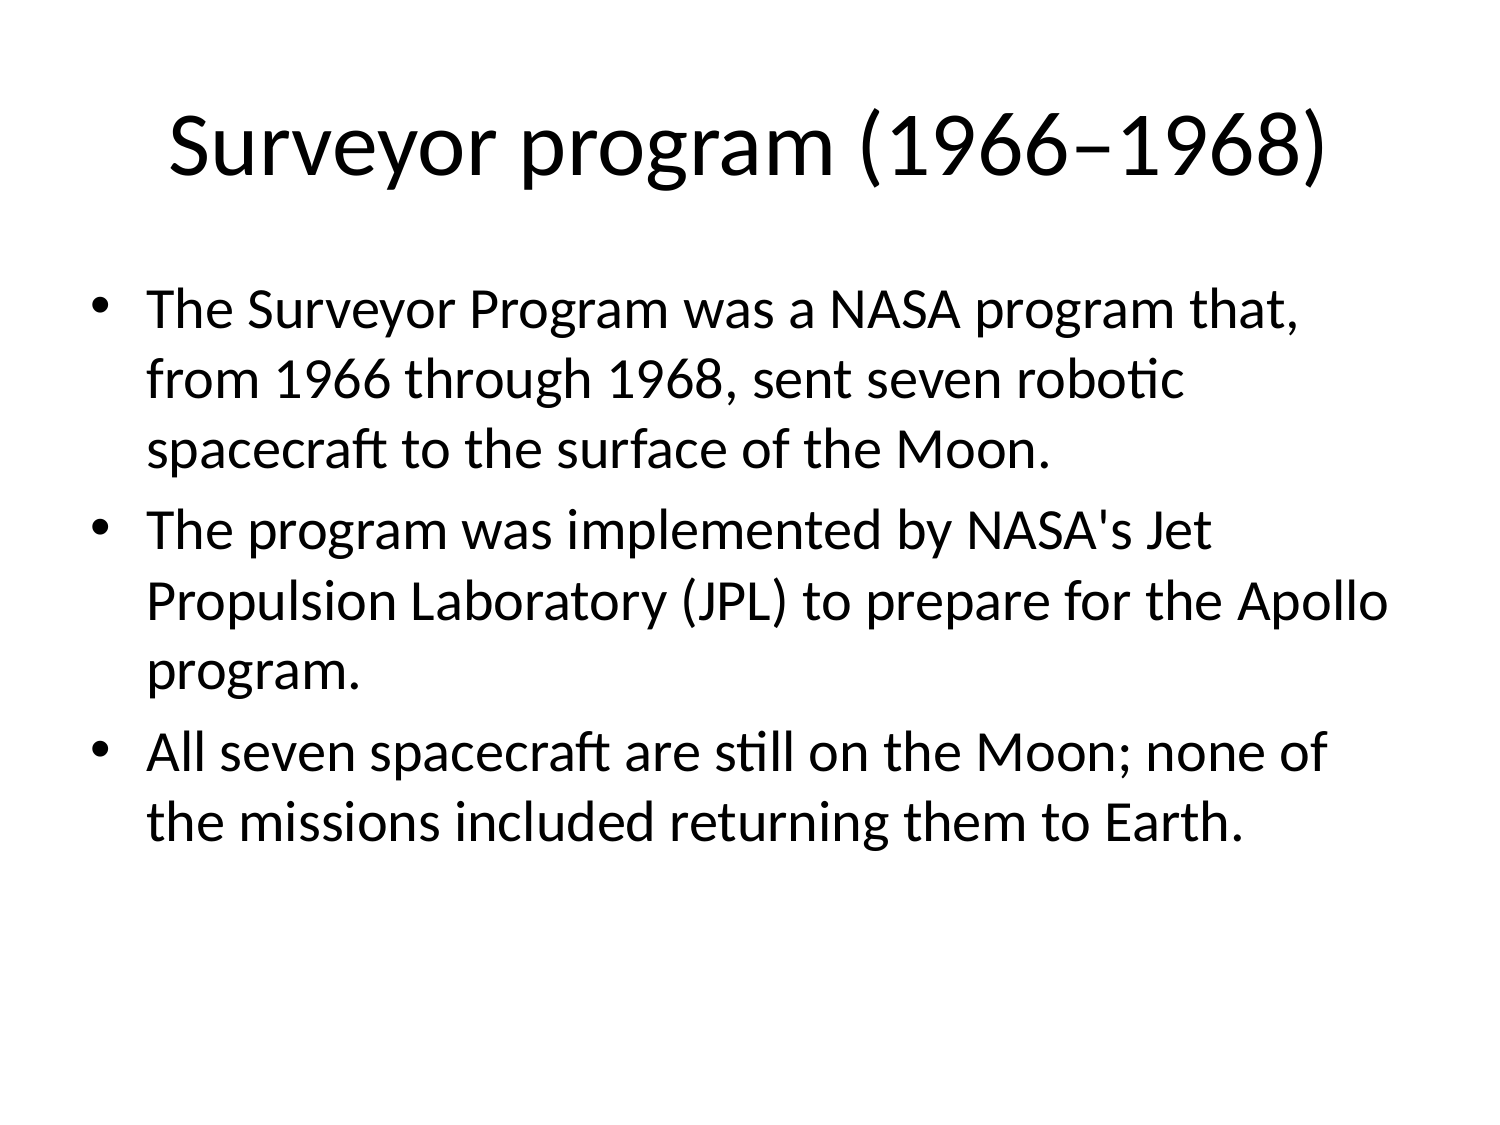

# Surveyor program (1966–1968)
The Surveyor Program was a NASA program that, from 1966 through 1968, sent seven robotic spacecraft to the surface of the Moon.
The program was implemented by NASA's Jet Propulsion Laboratory (JPL) to prepare for the Apollo program.
All seven spacecraft are still on the Moon; none of the missions included returning them to Earth.